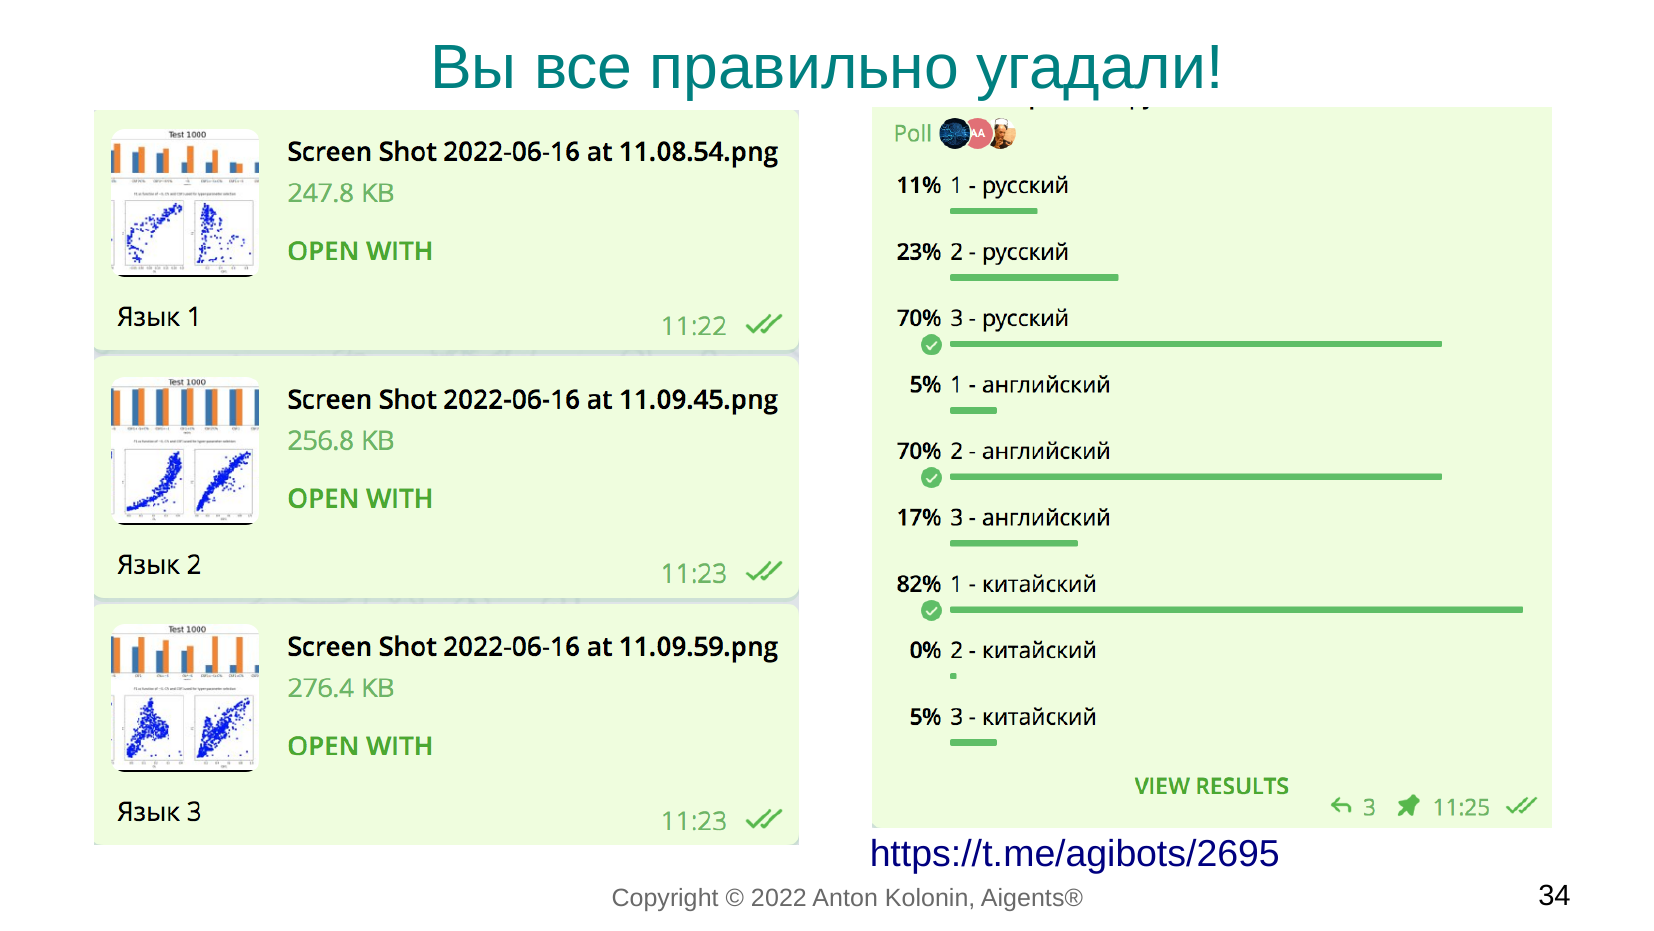

Вы все правильно угадали!
https://t.me/agibots/2695
Copyright © 2022 Anton Kolonin, Aigents®
34